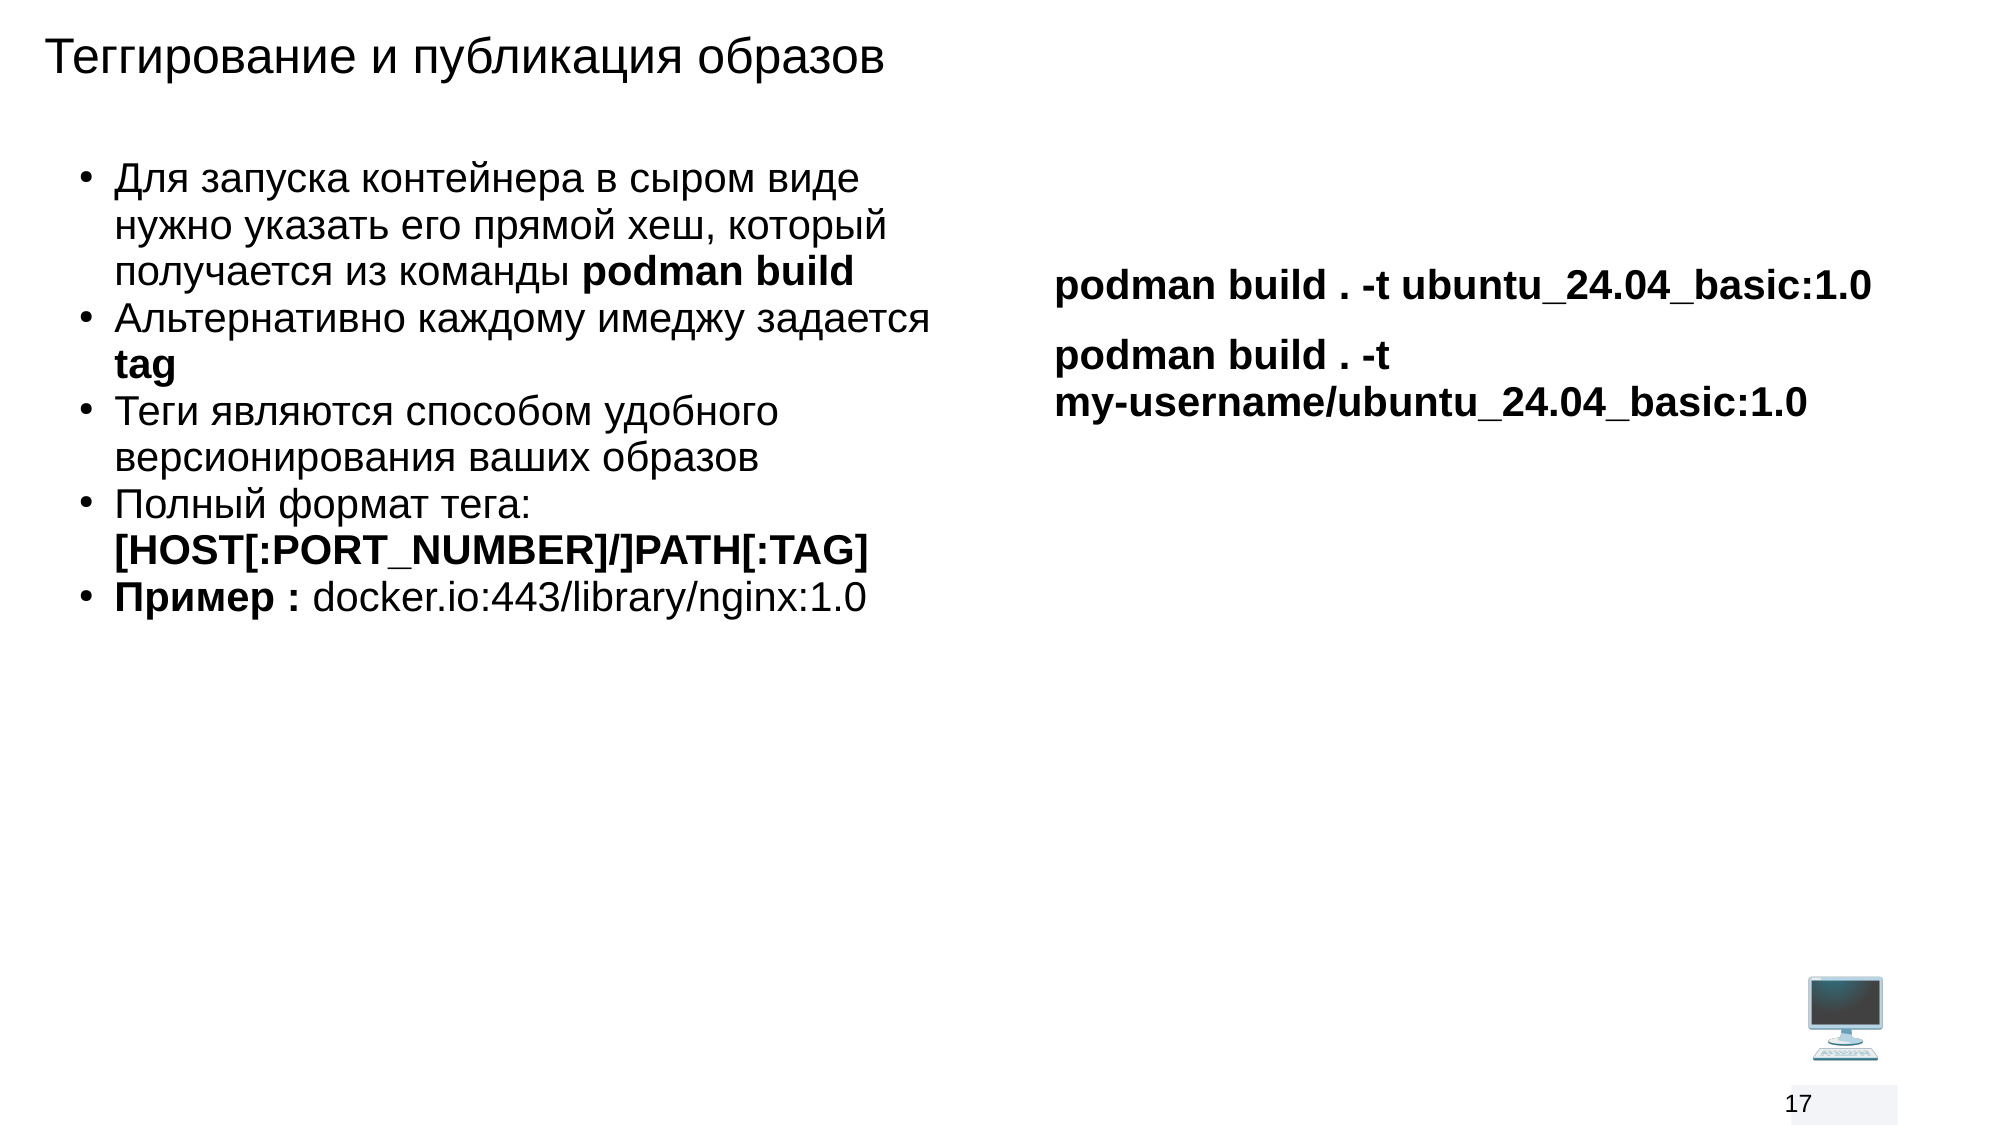

Теггирование и публикация образов
Для запуска контейнера в сыром виде нужно указать его прямой хеш, который получается из команды podman build
Альтернативно каждому имеджу задается tag
Теги являются способом удобного версионирования ваших образов
Полный формат тега: [HOST[:PORT_NUMBER]/]PATH[:TAG]
Пример : docker.io:443/library/nginx:1.0
podman build . -t ubuntu_24.04_basic:1.0
podman build . -t my-username/ubuntu_24.04_basic:1.0